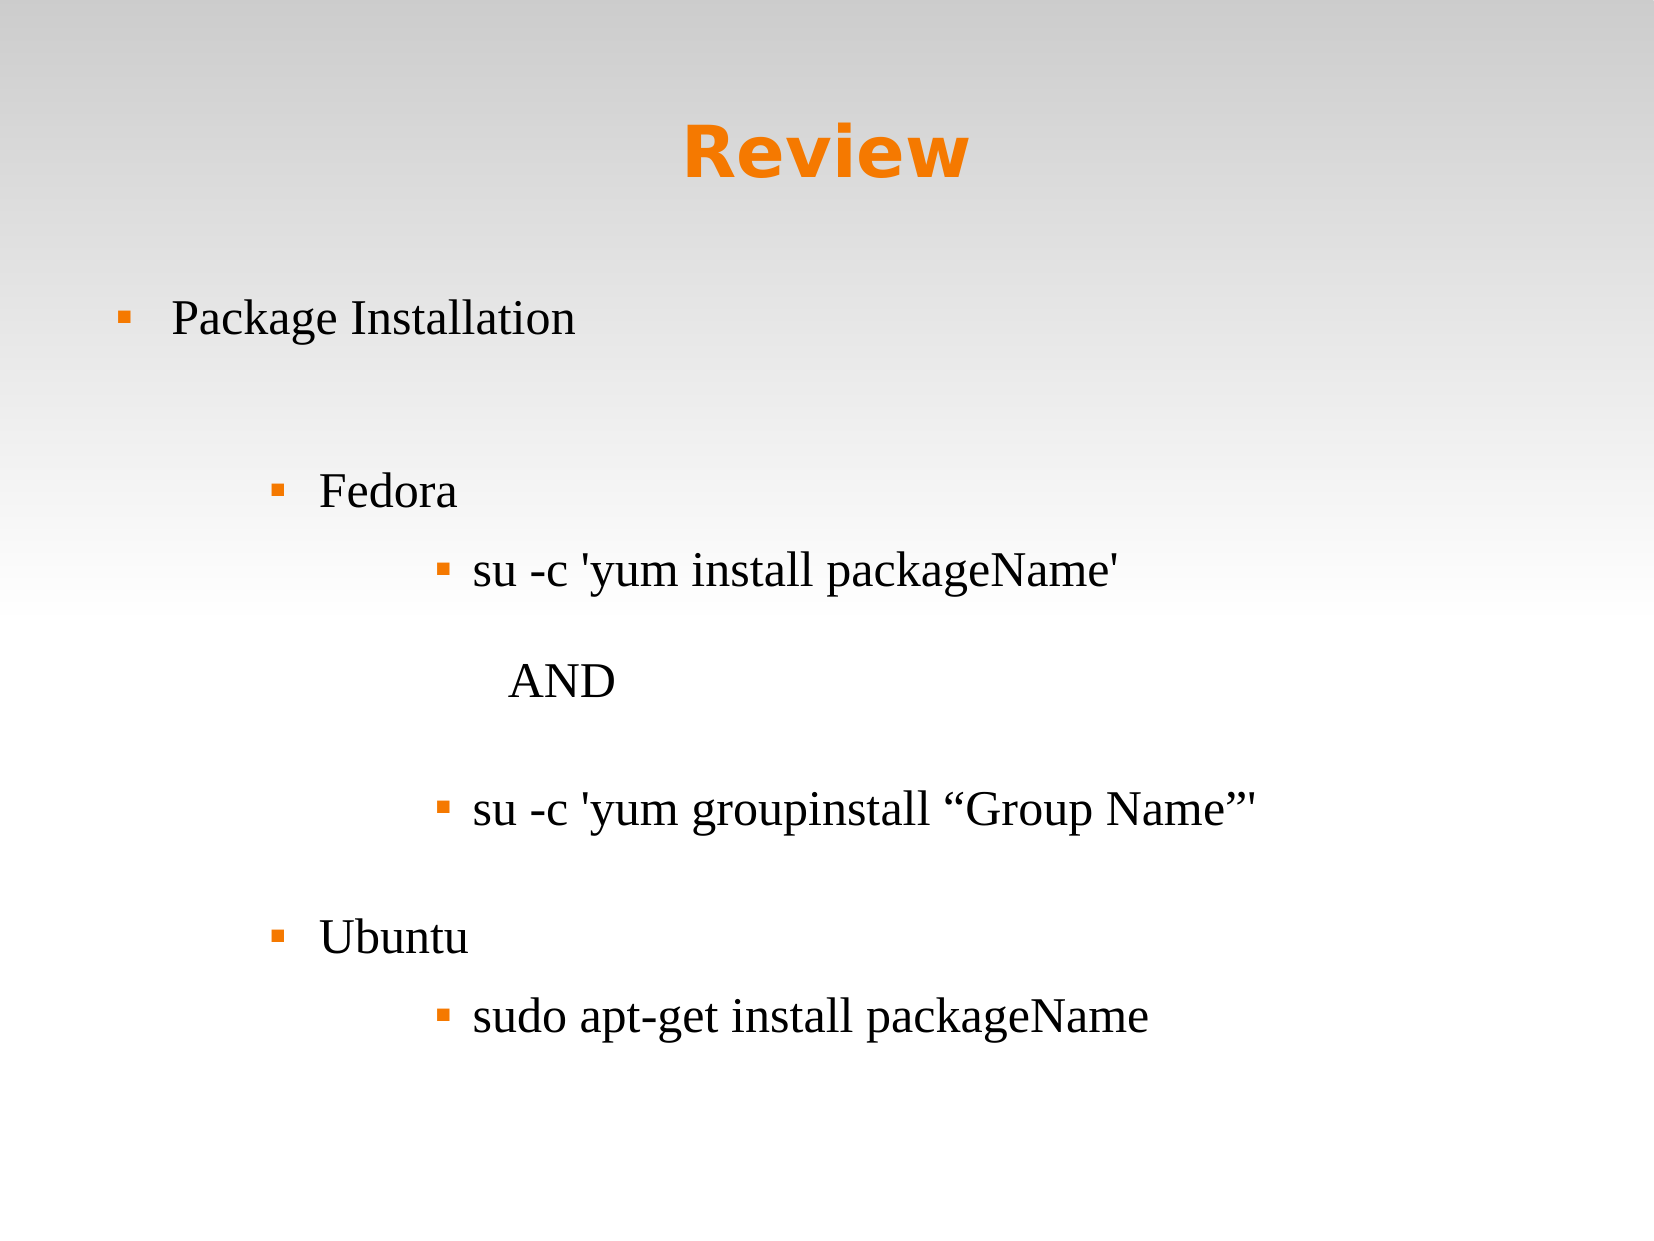

# Review
Package Installation
Fedora
su -c 'yum install packageName'
AND
su -c 'yum groupinstall “Group Name”'
Ubuntu
sudo apt-get install packageName